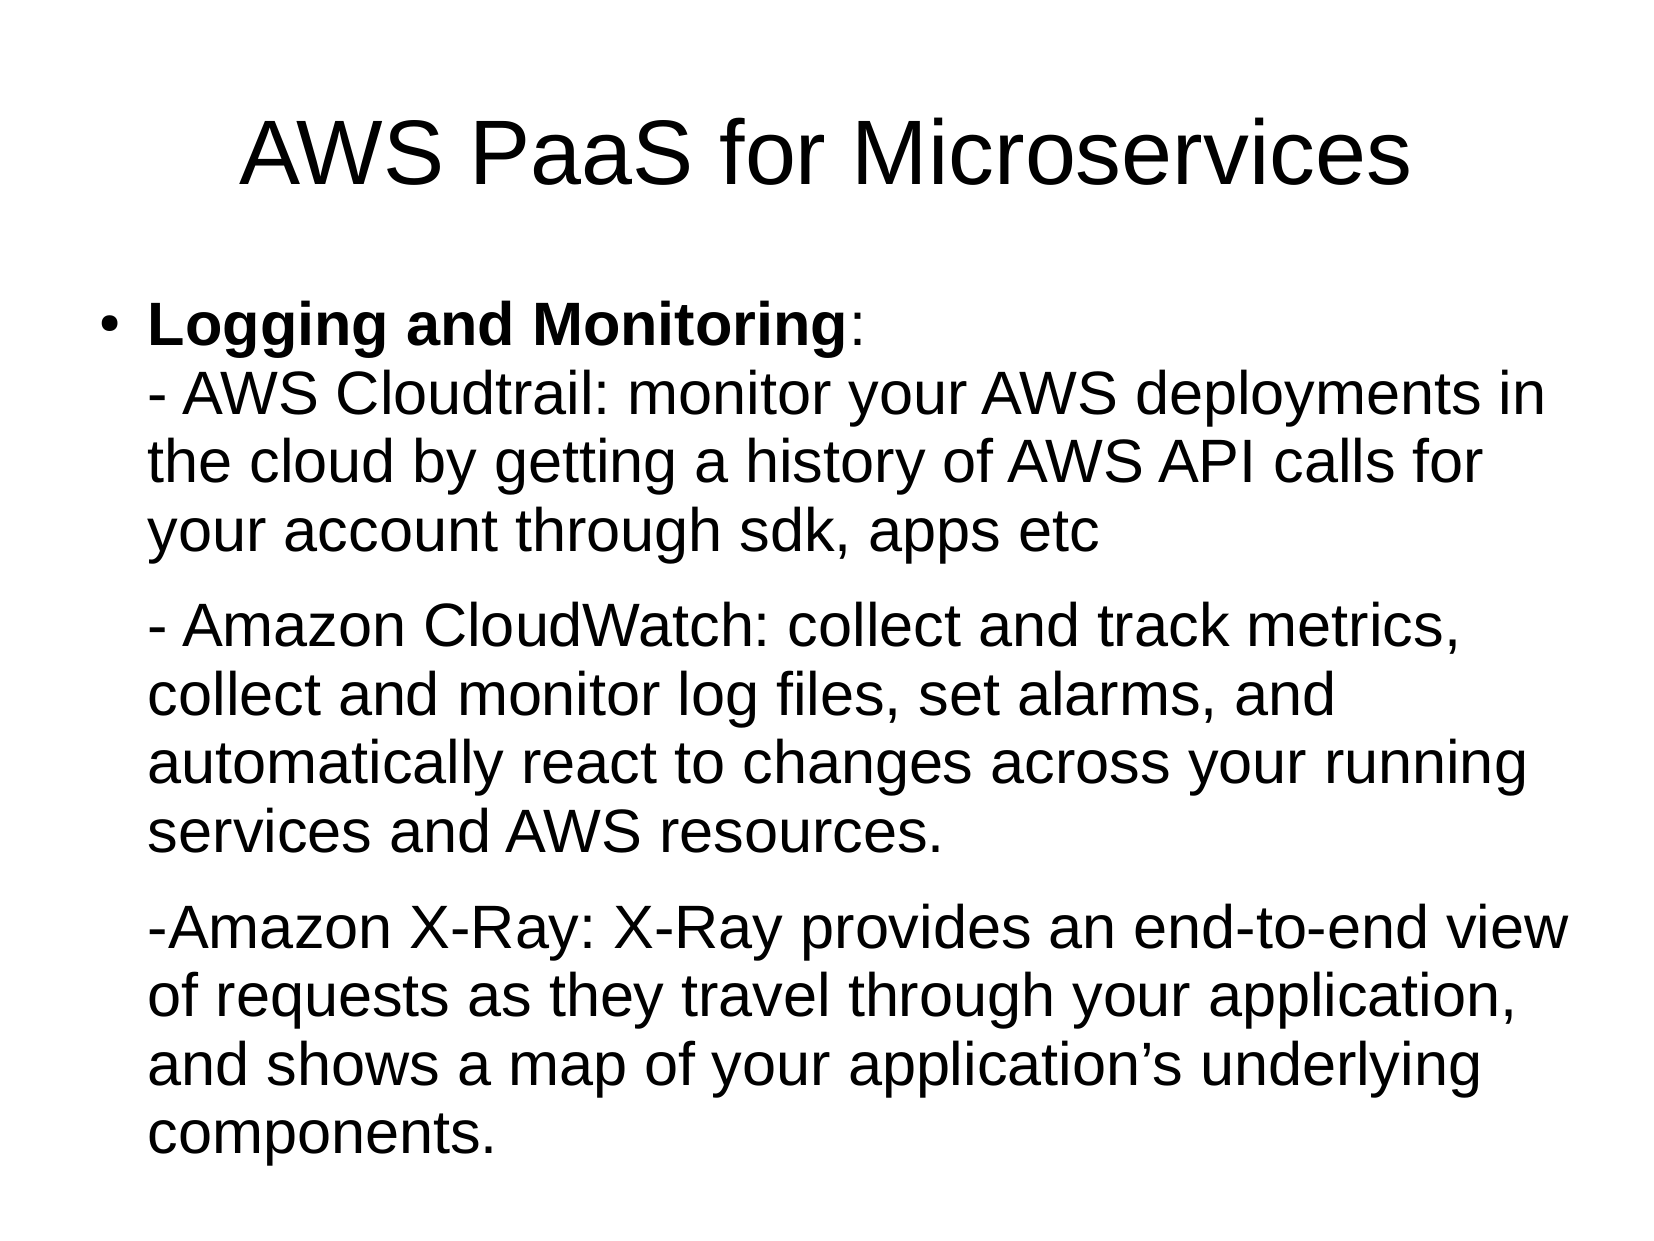

# AWS PaaS for Microservices
Logging and Monitoring:
- AWS Cloudtrail: monitor your AWS deployments in the cloud by getting a history of AWS API calls for your account through sdk, apps etc
- Amazon CloudWatch: collect and track metrics, collect and monitor log files, set alarms, and automatically react to changes across your running services and AWS resources.
-Amazon X-Ray: X-Ray provides an end-to-end view of requests as they travel through your application, and shows a map of your application’s underlying components.